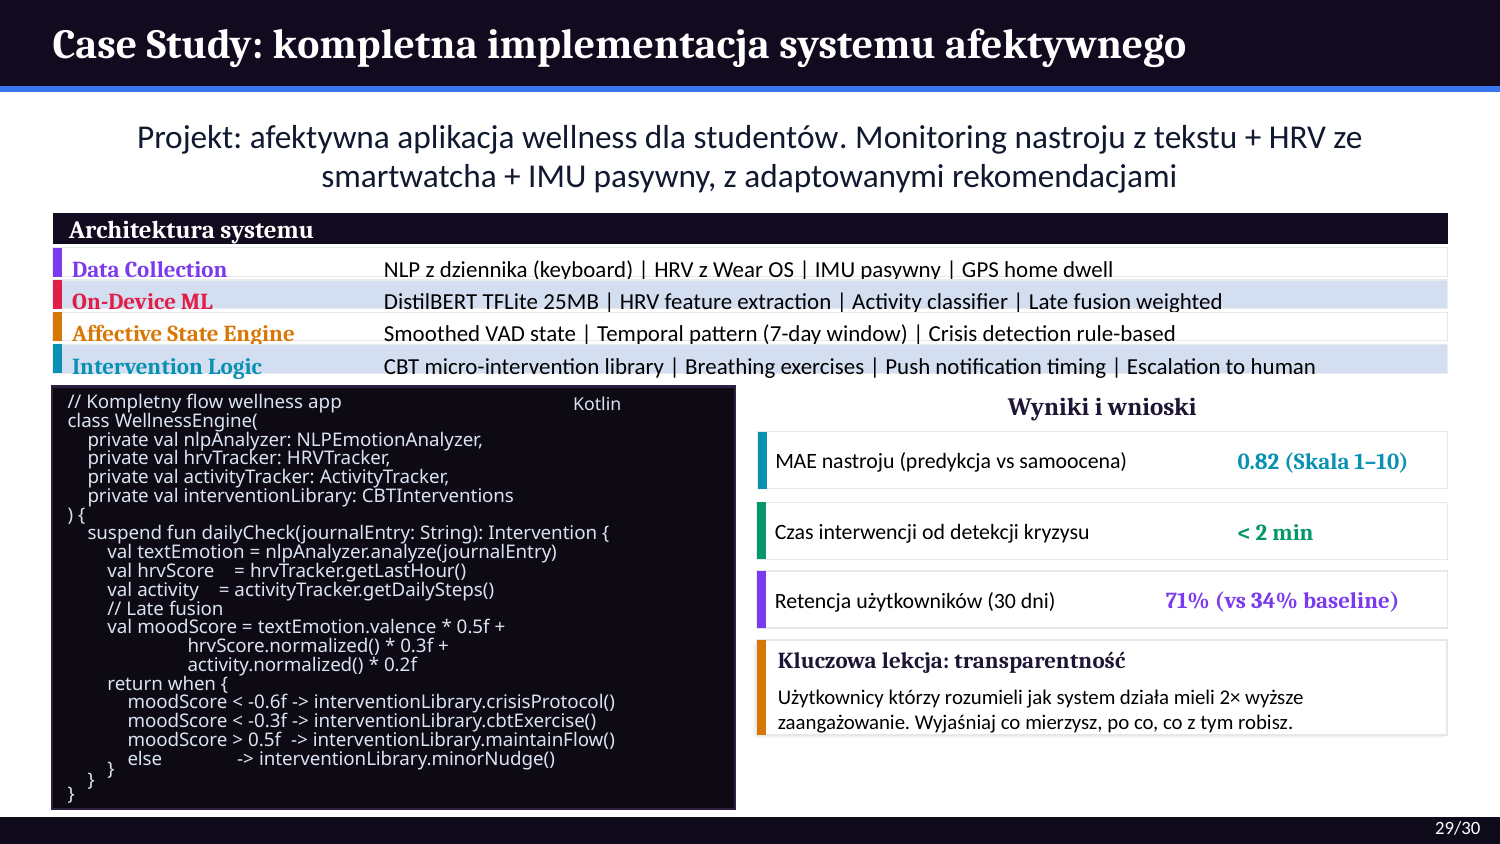

Case Study: kompletna implementacja systemu afektywnego
Projekt: afektywna aplikacja wellness dla studentów. Monitoring nastroju z tekstu + HRV ze smartwatcha + IMU pasywny, z adaptowanymi rekomendacjami
Architektura systemu
Data Collection
NLP z dziennika (keyboard) | HRV z Wear OS | IMU pasywny | GPS home dwell
On-Device ML
DistilBERT TFLite 25MB | HRV feature extraction | Activity classifier | Late fusion weighted
Affective State Engine
Smoothed VAD state | Temporal pattern (7-day window) | Crisis detection rule-based
Intervention Logic
CBT micro-intervention library | Breathing exercises | Push notification timing | Escalation to human
Wyniki i wnioski
Kotlin
// Kompletny flow wellness app
class WellnessEngine(
 private val nlpAnalyzer: NLPEmotionAnalyzer,
 private val hrvTracker: HRVTracker,
 private val activityTracker: ActivityTracker,
 private val interventionLibrary: CBTInterventions
) {
 suspend fun dailyCheck(journalEntry: String): Intervention {
 val textEmotion = nlpAnalyzer.analyze(journalEntry)
 val hrvScore = hrvTracker.getLastHour()
 val activity = activityTracker.getDailySteps()
 // Late fusion
 val moodScore = textEmotion.valence * 0.5f +
 hrvScore.normalized() * 0.3f +
 activity.normalized() * 0.2f
 return when {
 moodScore < -0.6f -> interventionLibrary.crisisProtocol()
 moodScore < -0.3f -> interventionLibrary.cbtExercise()
 moodScore > 0.5f -> interventionLibrary.maintainFlow()
 else -> interventionLibrary.minorNudge()
 }
 }
}
MAE nastroju (predykcja vs samoocena)
0.82 (Skala 1–10)
Czas interwencji od detekcji kryzysu
< 2 min
Retencja użytkowników (30 dni)
71% (vs 34% baseline)
Kluczowa lekcja: transparentność
Użytkownicy którzy rozumieli jak system działa mieli 2× wyższe zaangażowanie. Wyjaśniaj co mierzysz, po co, co z tym robisz.